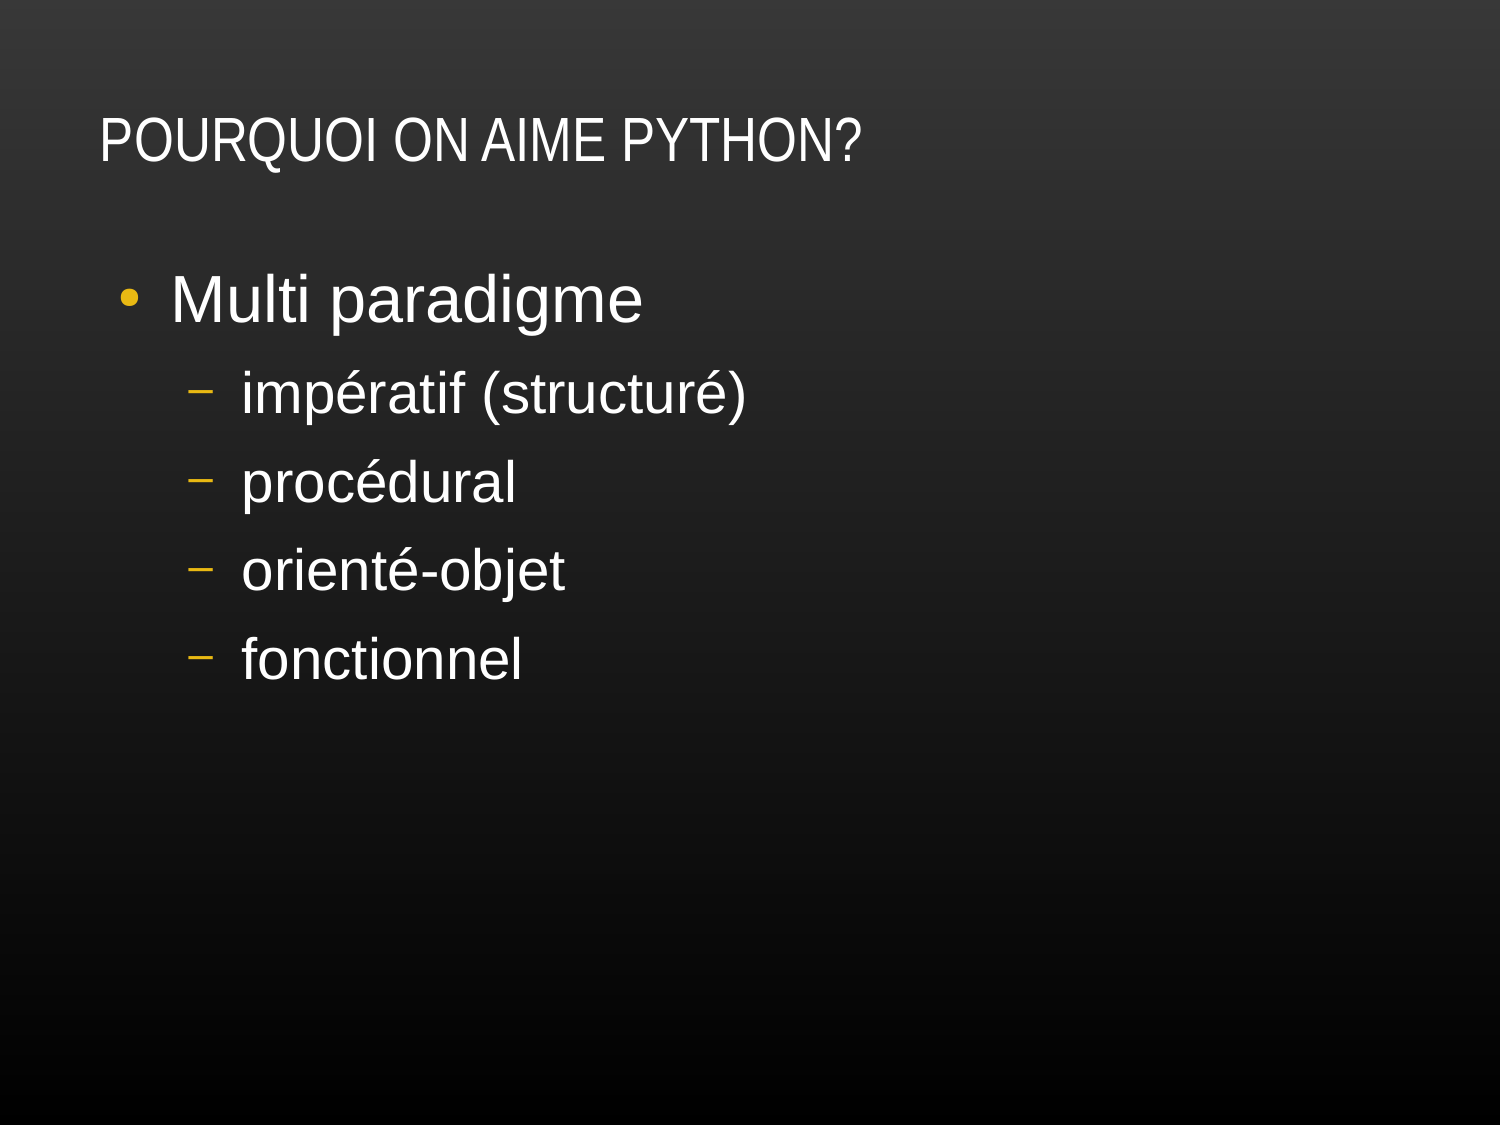

# POurquoi on aime python?
Multi paradigme
impératif (structuré)
procédural
orienté-objet
fonctionnel